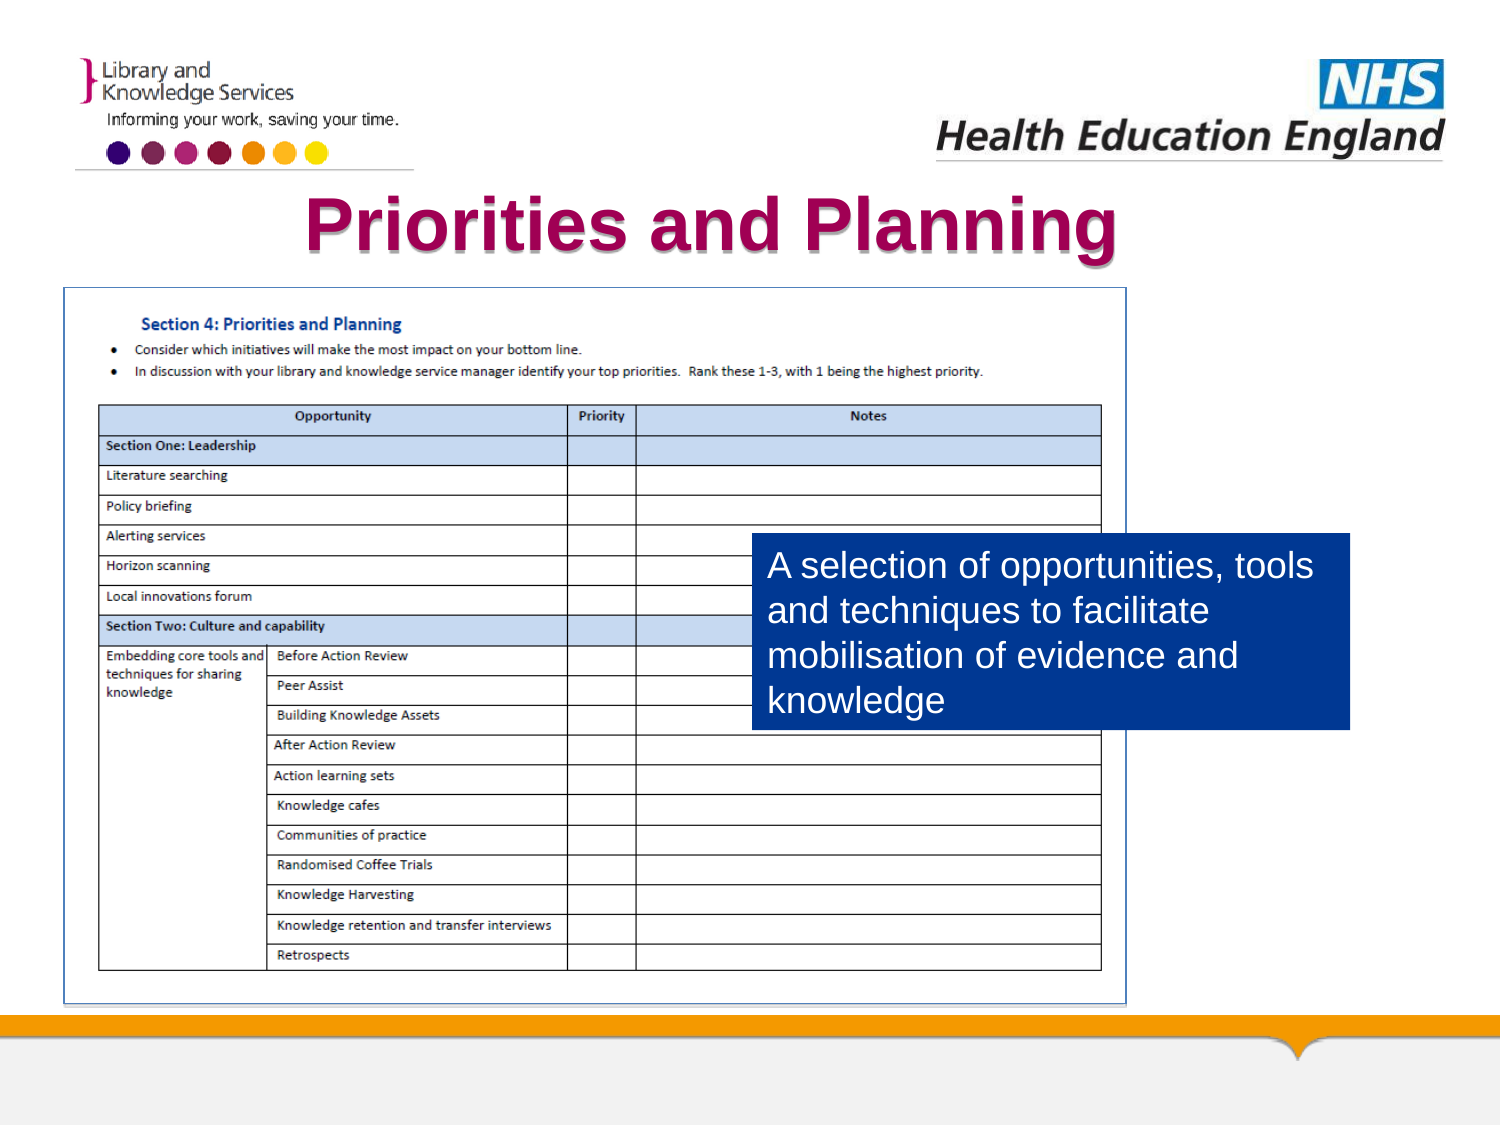

# Priorities and Planning
A selection of opportunities, tools and techniques to facilitate mobilisation of evidence and knowledge